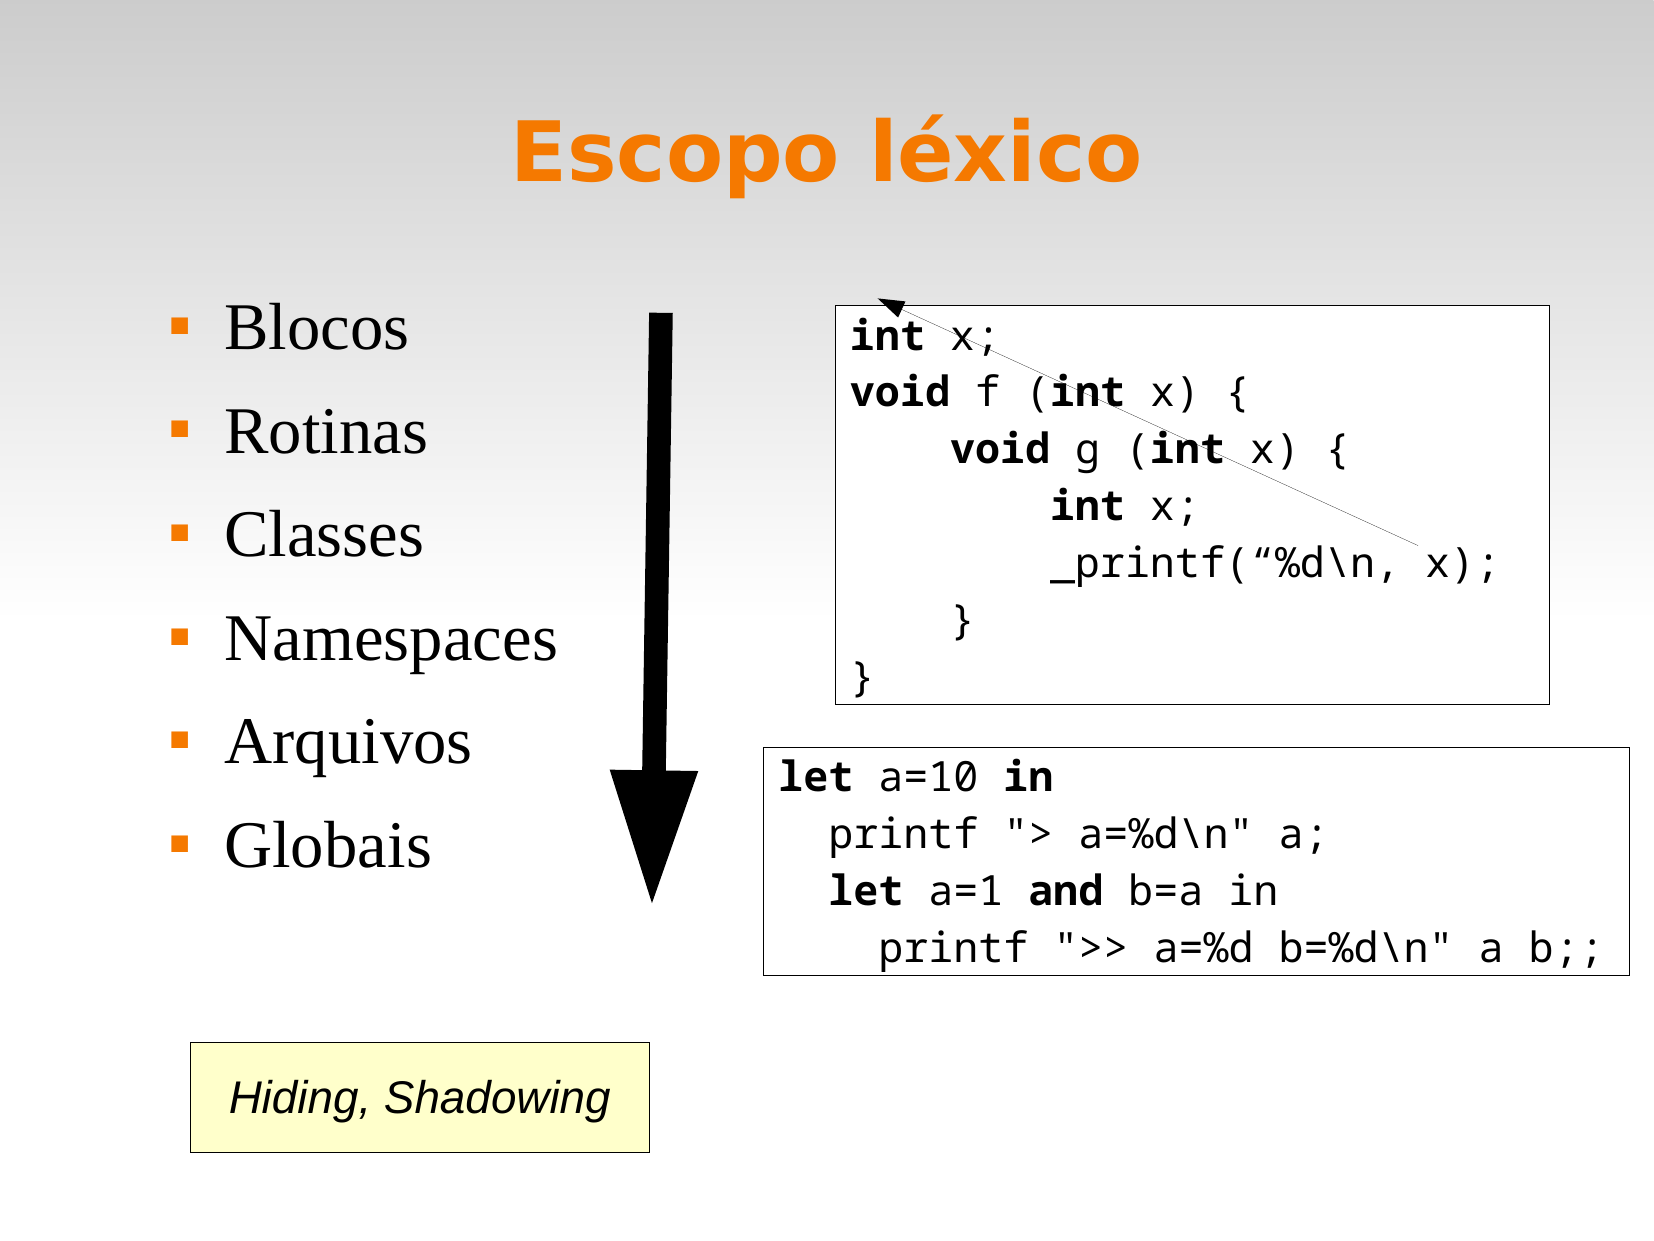

# Escopo léxico
Blocos
Rotinas
Classes
Namespaces
Arquivos
Globais
int x;
void f (int x) {
 void g (int x) {
 int x;
 _printf(“%d\n, x);
 }
}
let a=10 in
 printf "> a=%d\n" a;
 let a=1 and b=a in
 printf ">> a=%d b=%d\n" a b;;
Hiding, Shadowing